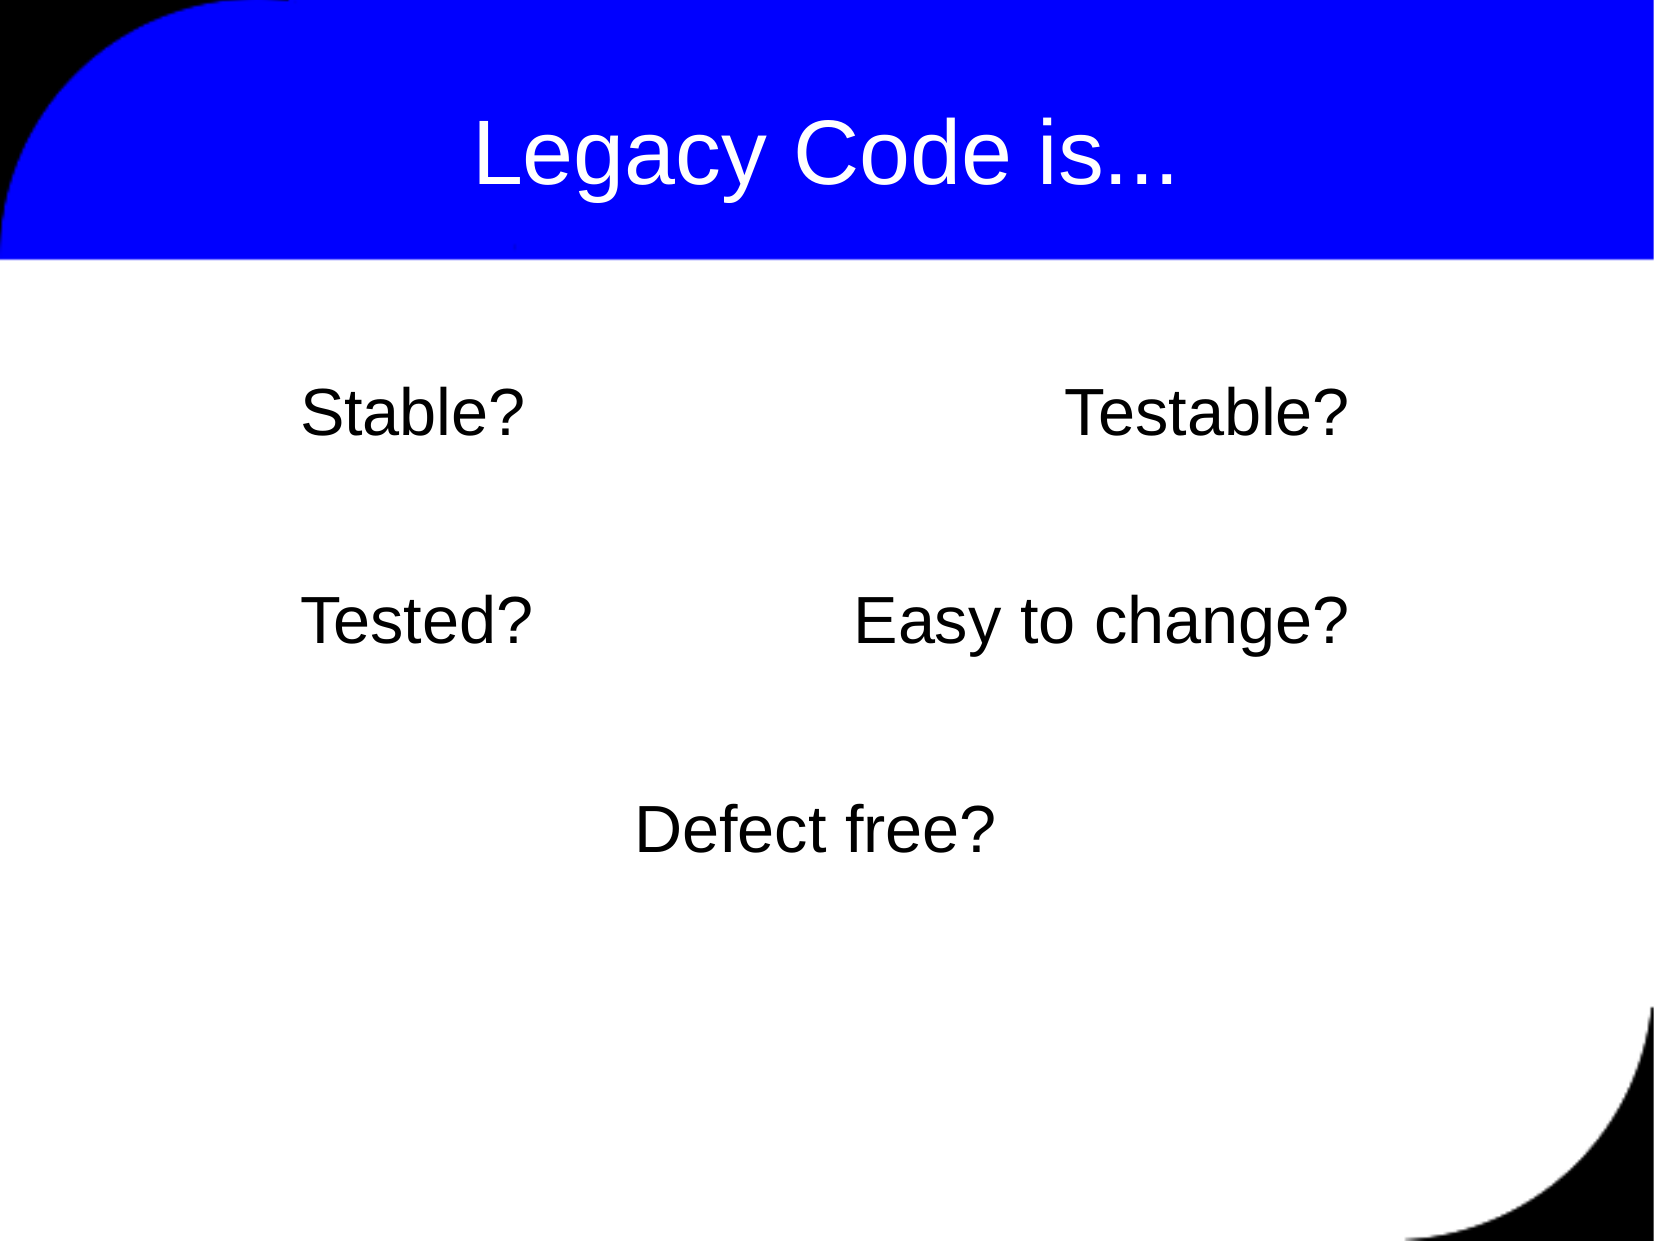

# Legacy Code is...
Stable?
Tested?
Defect free?
Testable?
Easy to change?